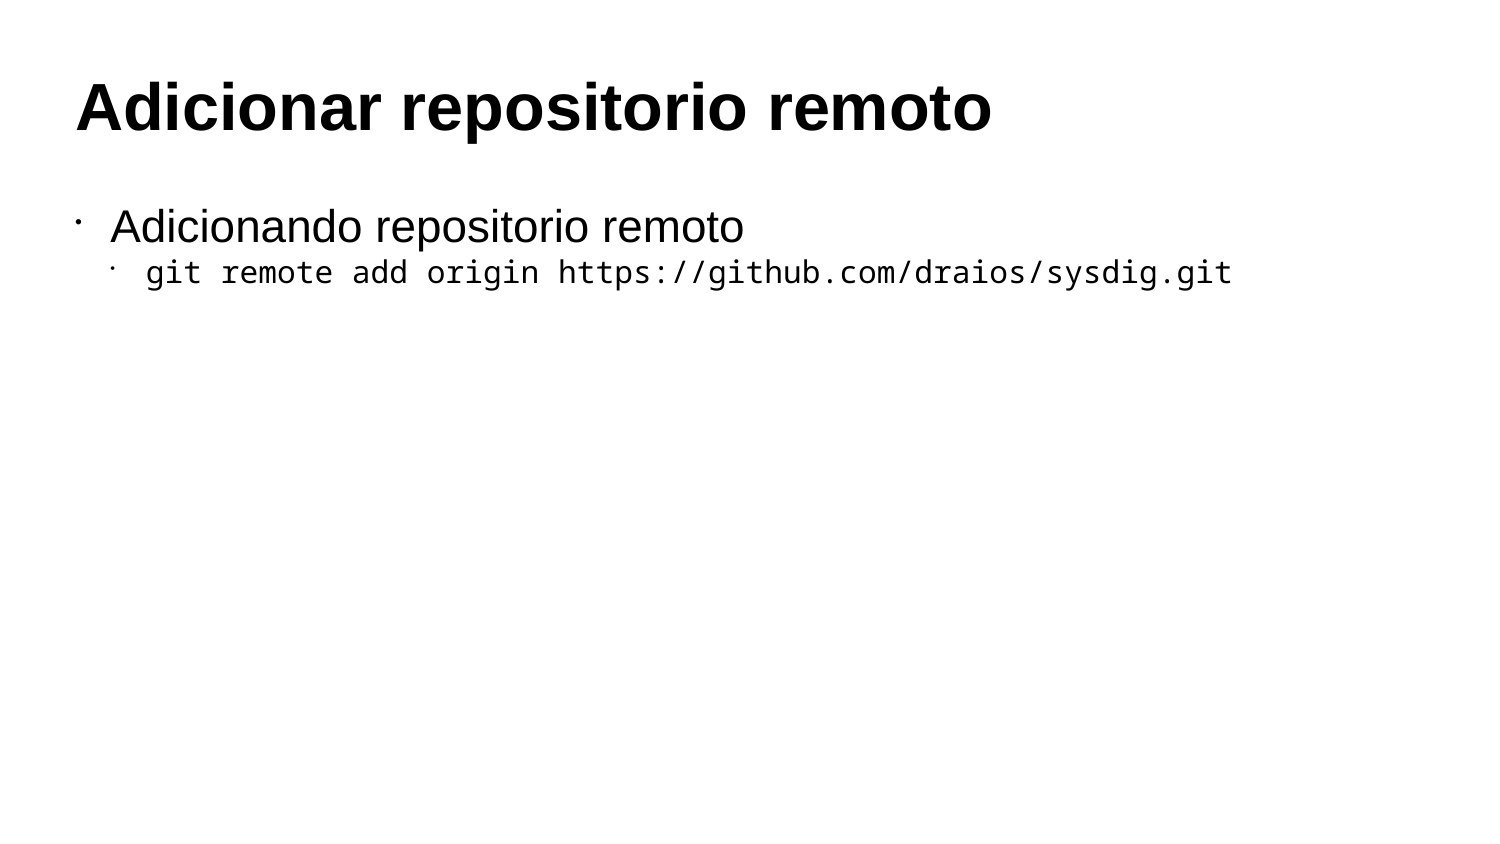

Adicionar repositorio remoto
Adicionando repositorio remoto
git remote add origin https://github.com/draios/sysdig.git